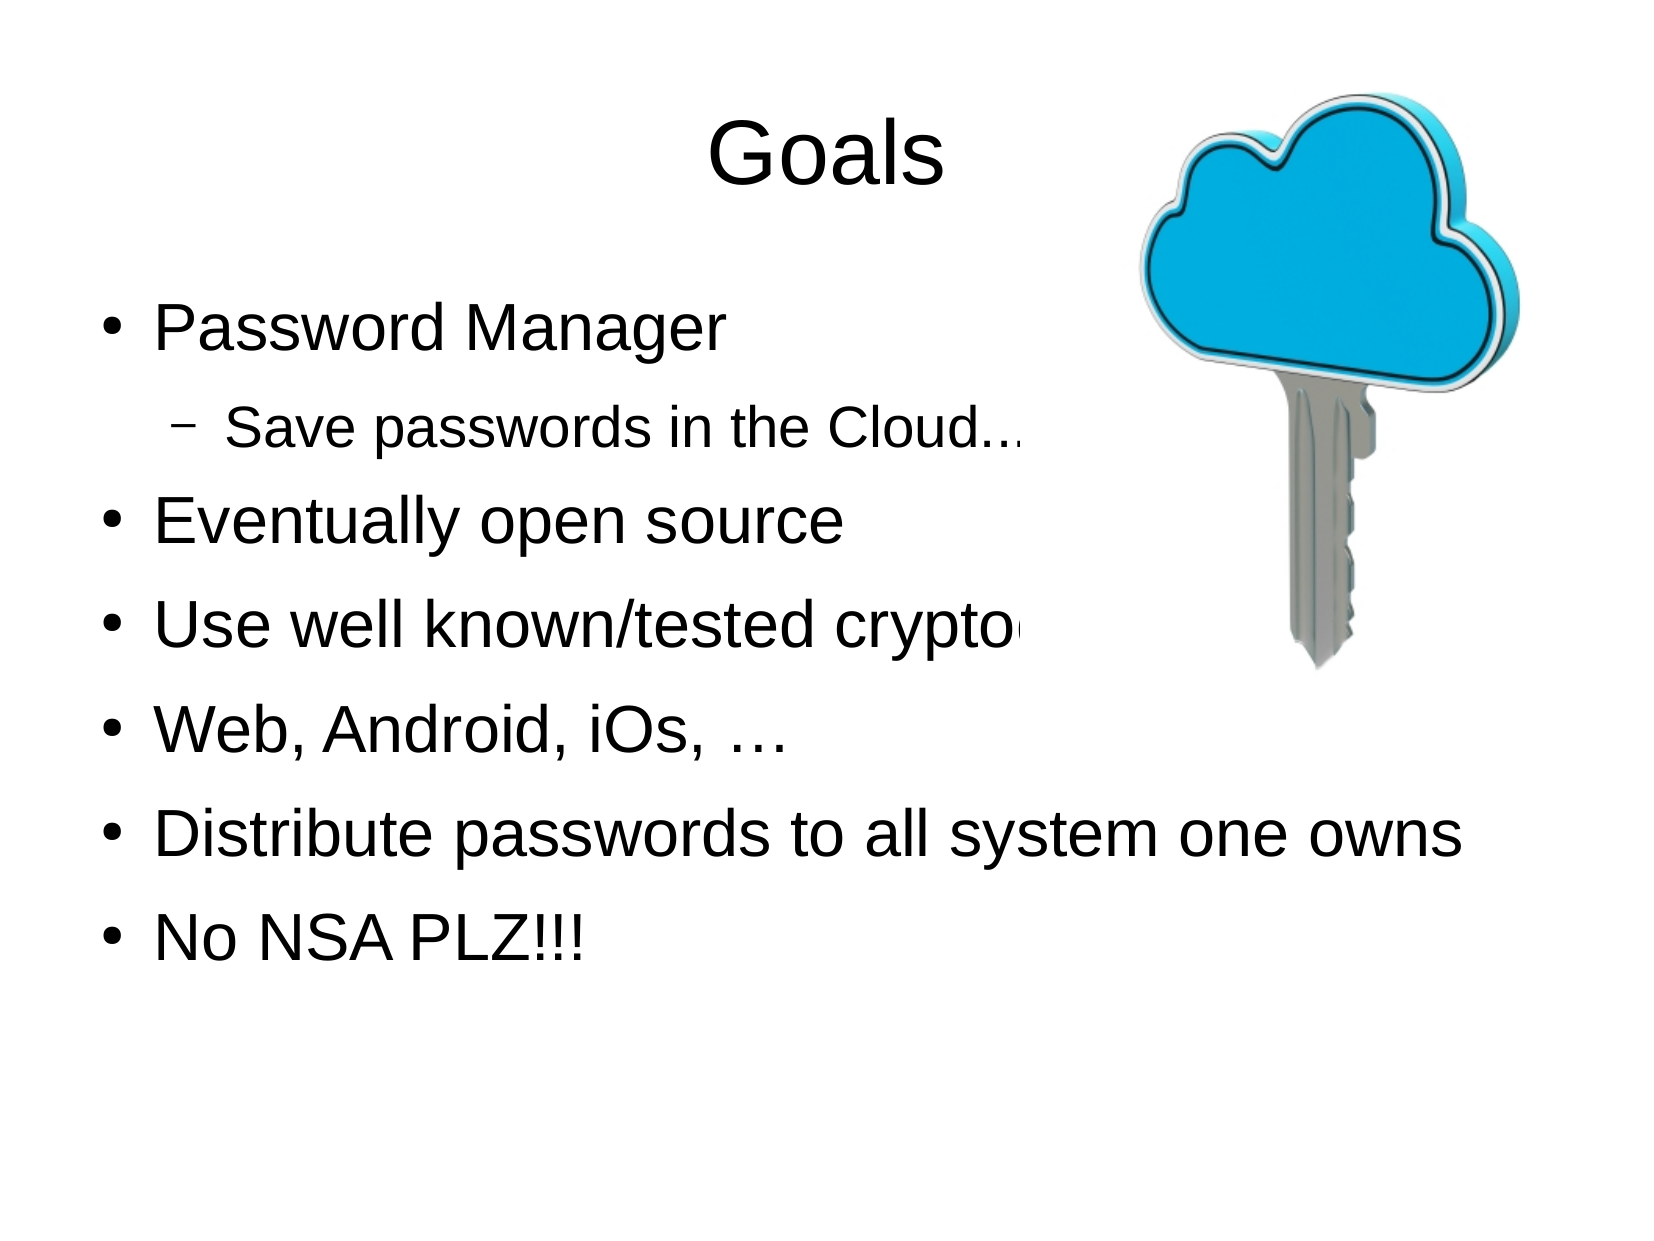

# Goals
Password Manager
Save passwords in the Cloud...
Eventually open source
Use well known/tested cryptography
Web, Android, iOs, …
Distribute passwords to all system one owns
No NSA PLZ!!!